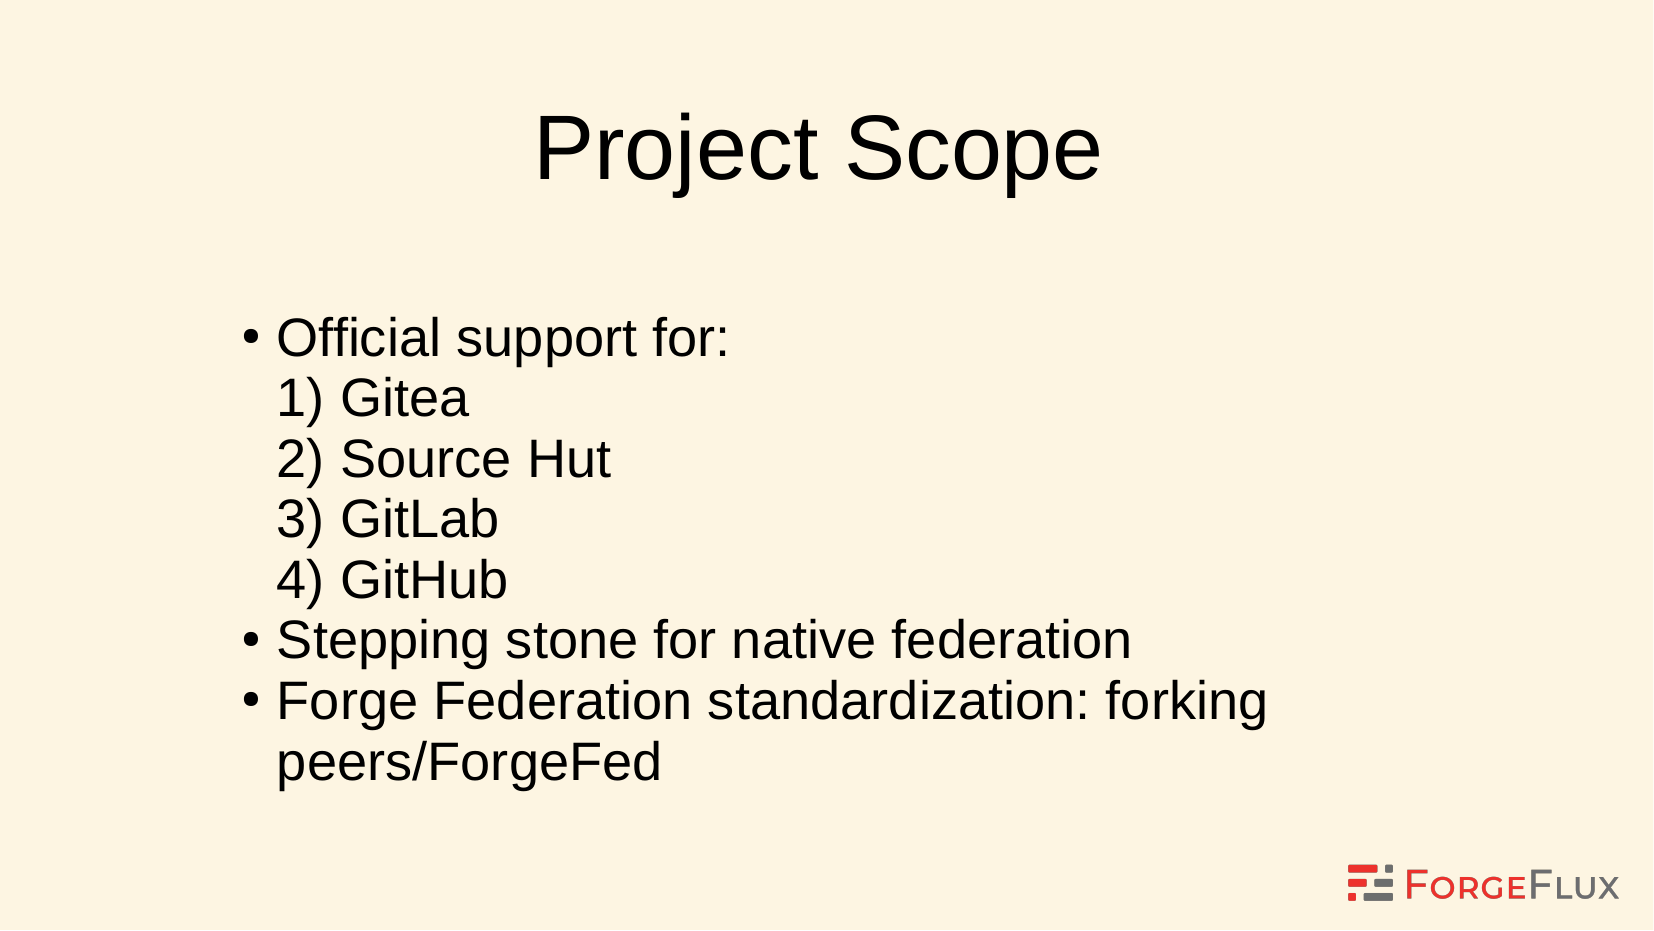

# Project Scope
Official support for:
 Gitea
 Source Hut
 GitLab
 GitHub
Stepping stone for native federation
Forge Federation standardization: forking peers/ForgeFed